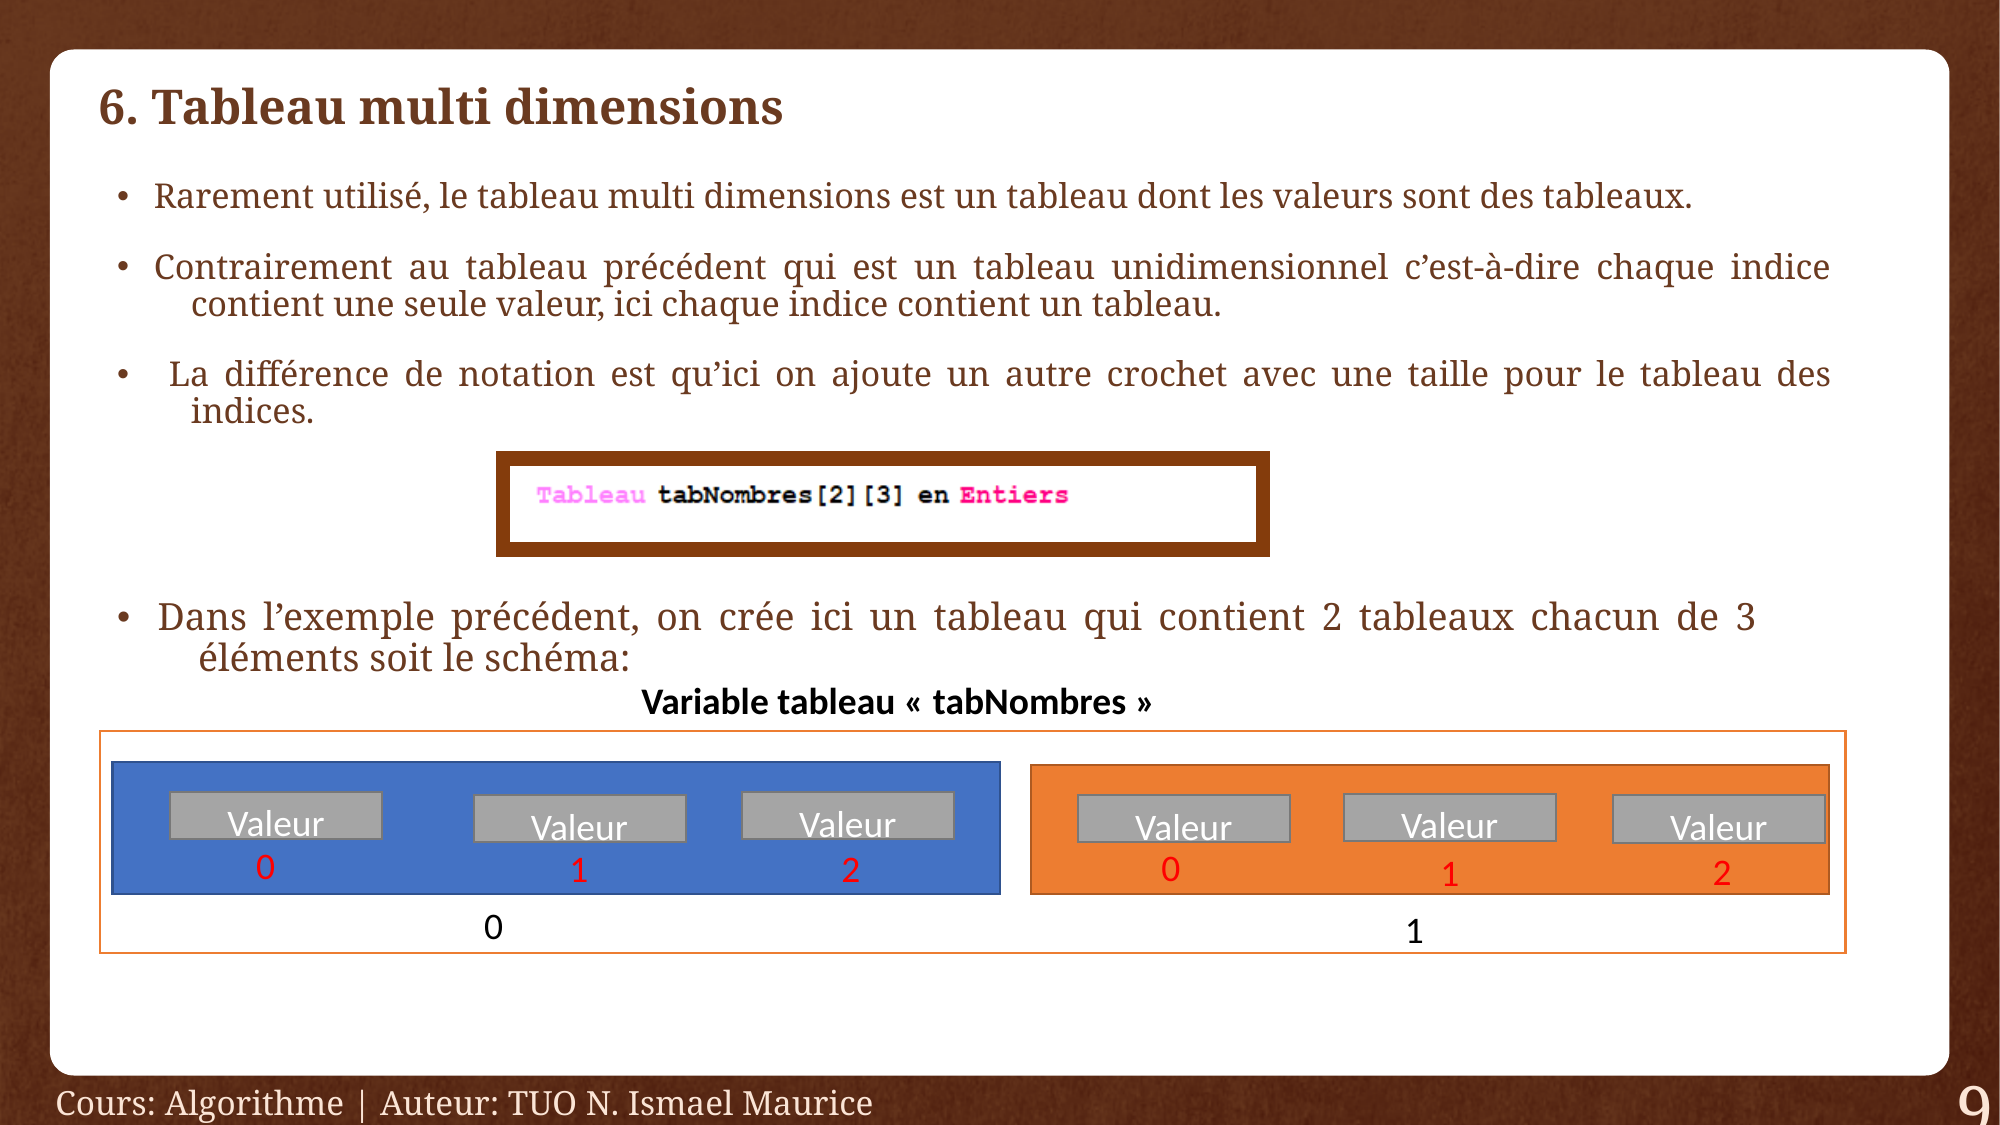

# 6. Tableau multi dimensions
Rarement utilisé, le tableau multi dimensions est un tableau dont les valeurs sont des tableaux.
Contrairement au tableau précédent qui est un tableau unidimensionnel c’est-à-dire chaque indice contient une seule valeur, ici chaque indice contient un tableau.
 La différence de notation est qu’ici on ajoute un autre crochet avec une taille pour le tableau des indices.
Dans l’exemple précédent, on crée ici un tableau qui contient 2 tableaux chacun de 3 éléments soit le schéma:
Variable tableau « tabNombres »
Valeur
Valeur
Valeur
Valeur
Valeur
Valeur
0
0
2
1
2
1
0
1
Cours: Algorithme | Auteur: TUO N. Ismael Maurice